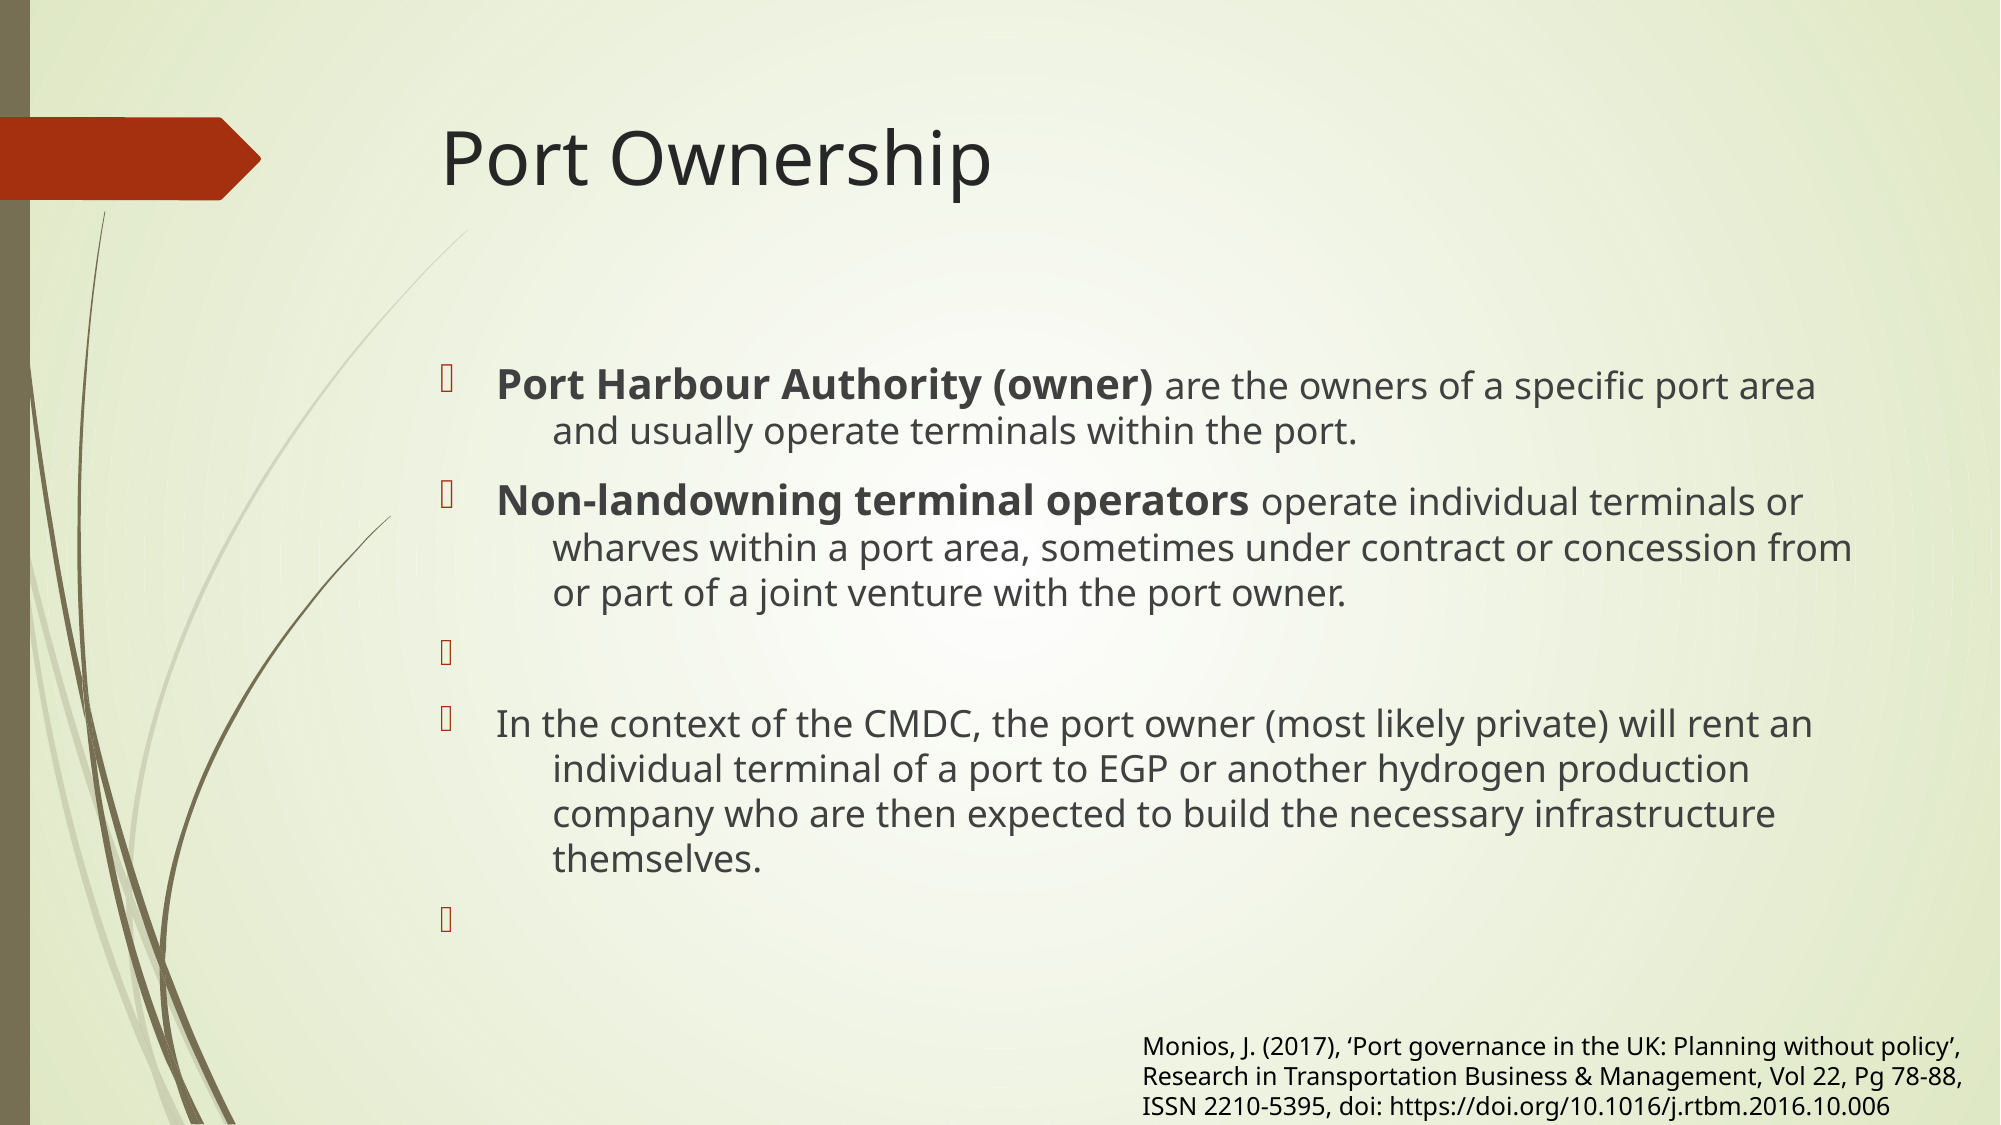

# Port Ownership
Port Harbour Authority (owner) are the owners of a specific port area and usually operate terminals within the port.
Non-landowning terminal operators operate individual terminals or wharves within a port area, sometimes under contract or concession from or part of a joint venture with the port owner.
In the context of the CMDC, the port owner (most likely private) will rent an individual terminal of a port to EGP or another hydrogen production company who are then expected to build the necessary infrastructure themselves.
Monios, J. (2017), ‘Port governance in the UK: Planning without policy’, Research in Transportation Business & Management, Vol 22, Pg 78-88, ISSN 2210-5395, doi: https://doi.org/10.1016/j.rtbm.2016.10.006